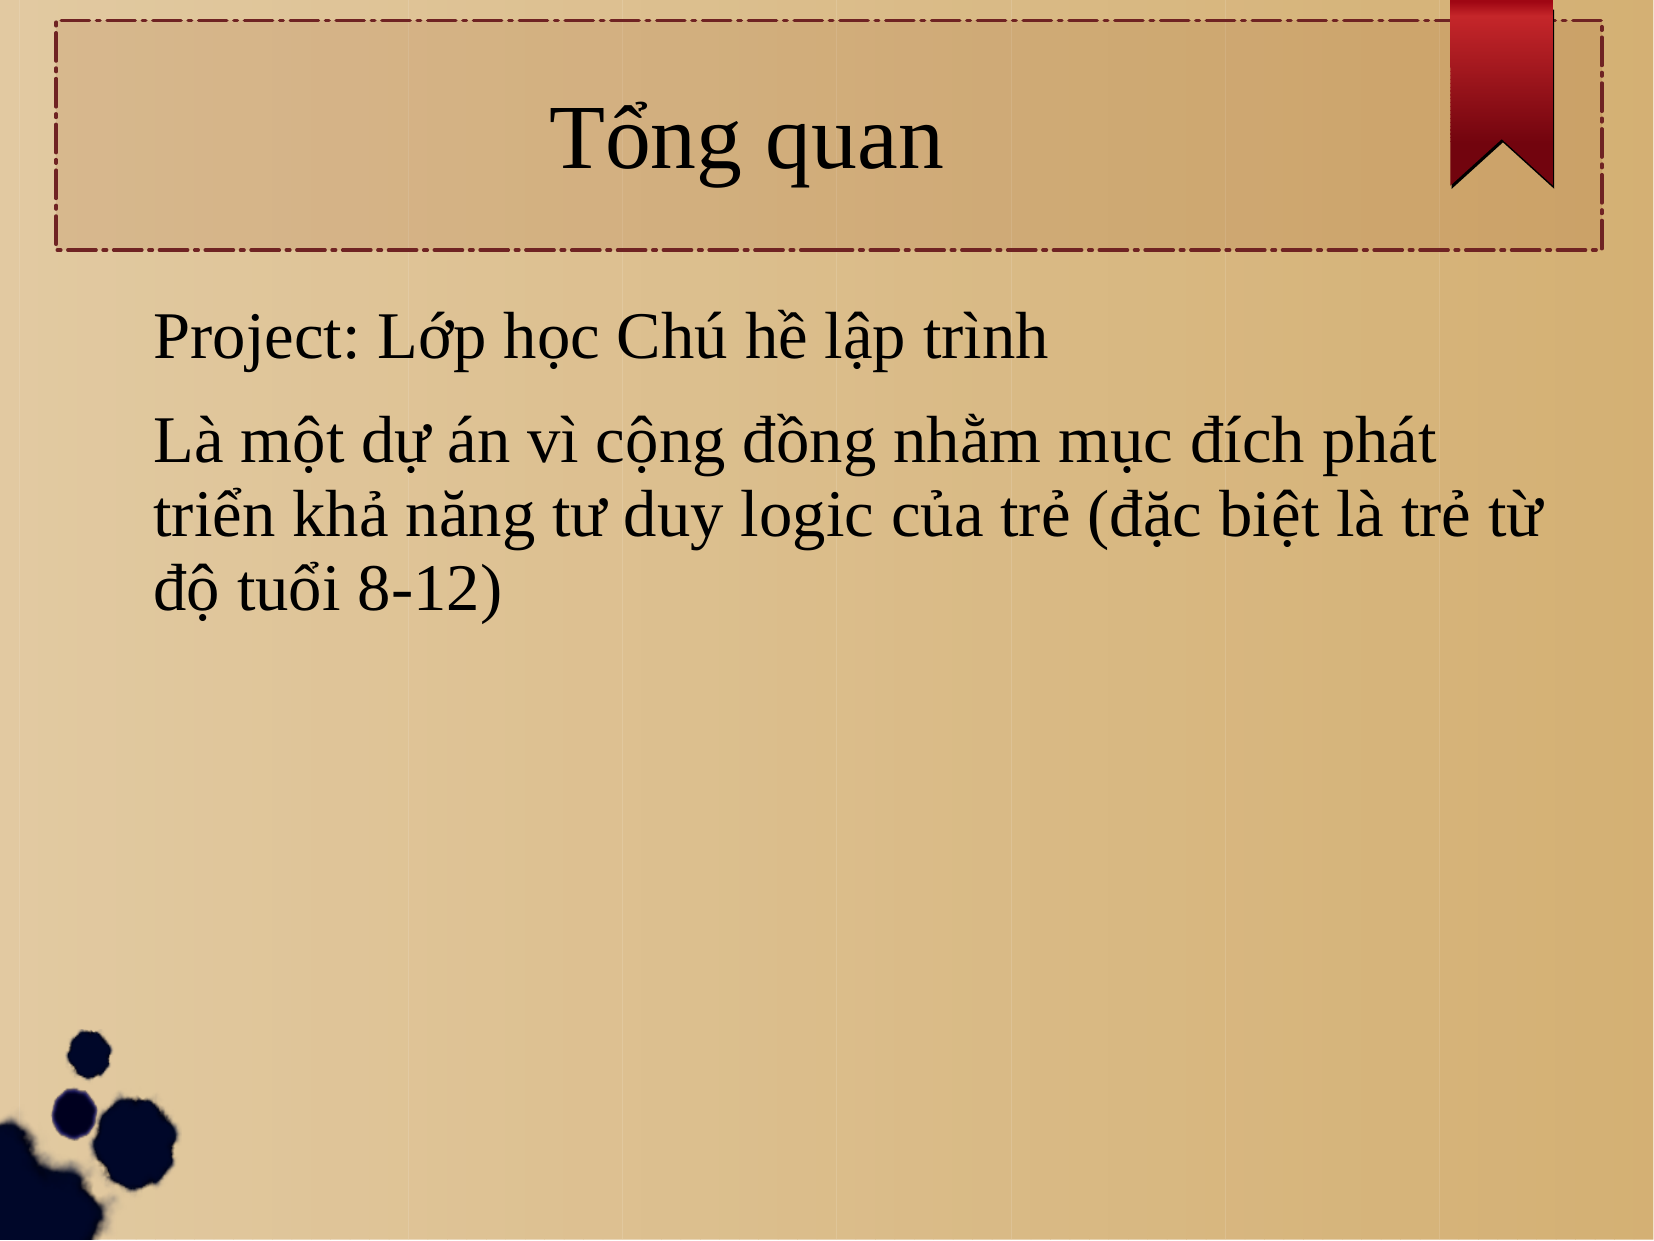

# Tổng quan
Project: Lớp học Chú hề lập trình
Là một dự án vì cộng đồng nhằm mục đích phát triển khả năng tư duy logic của trẻ (đặc biệt là trẻ từ độ tuổi 8-12)